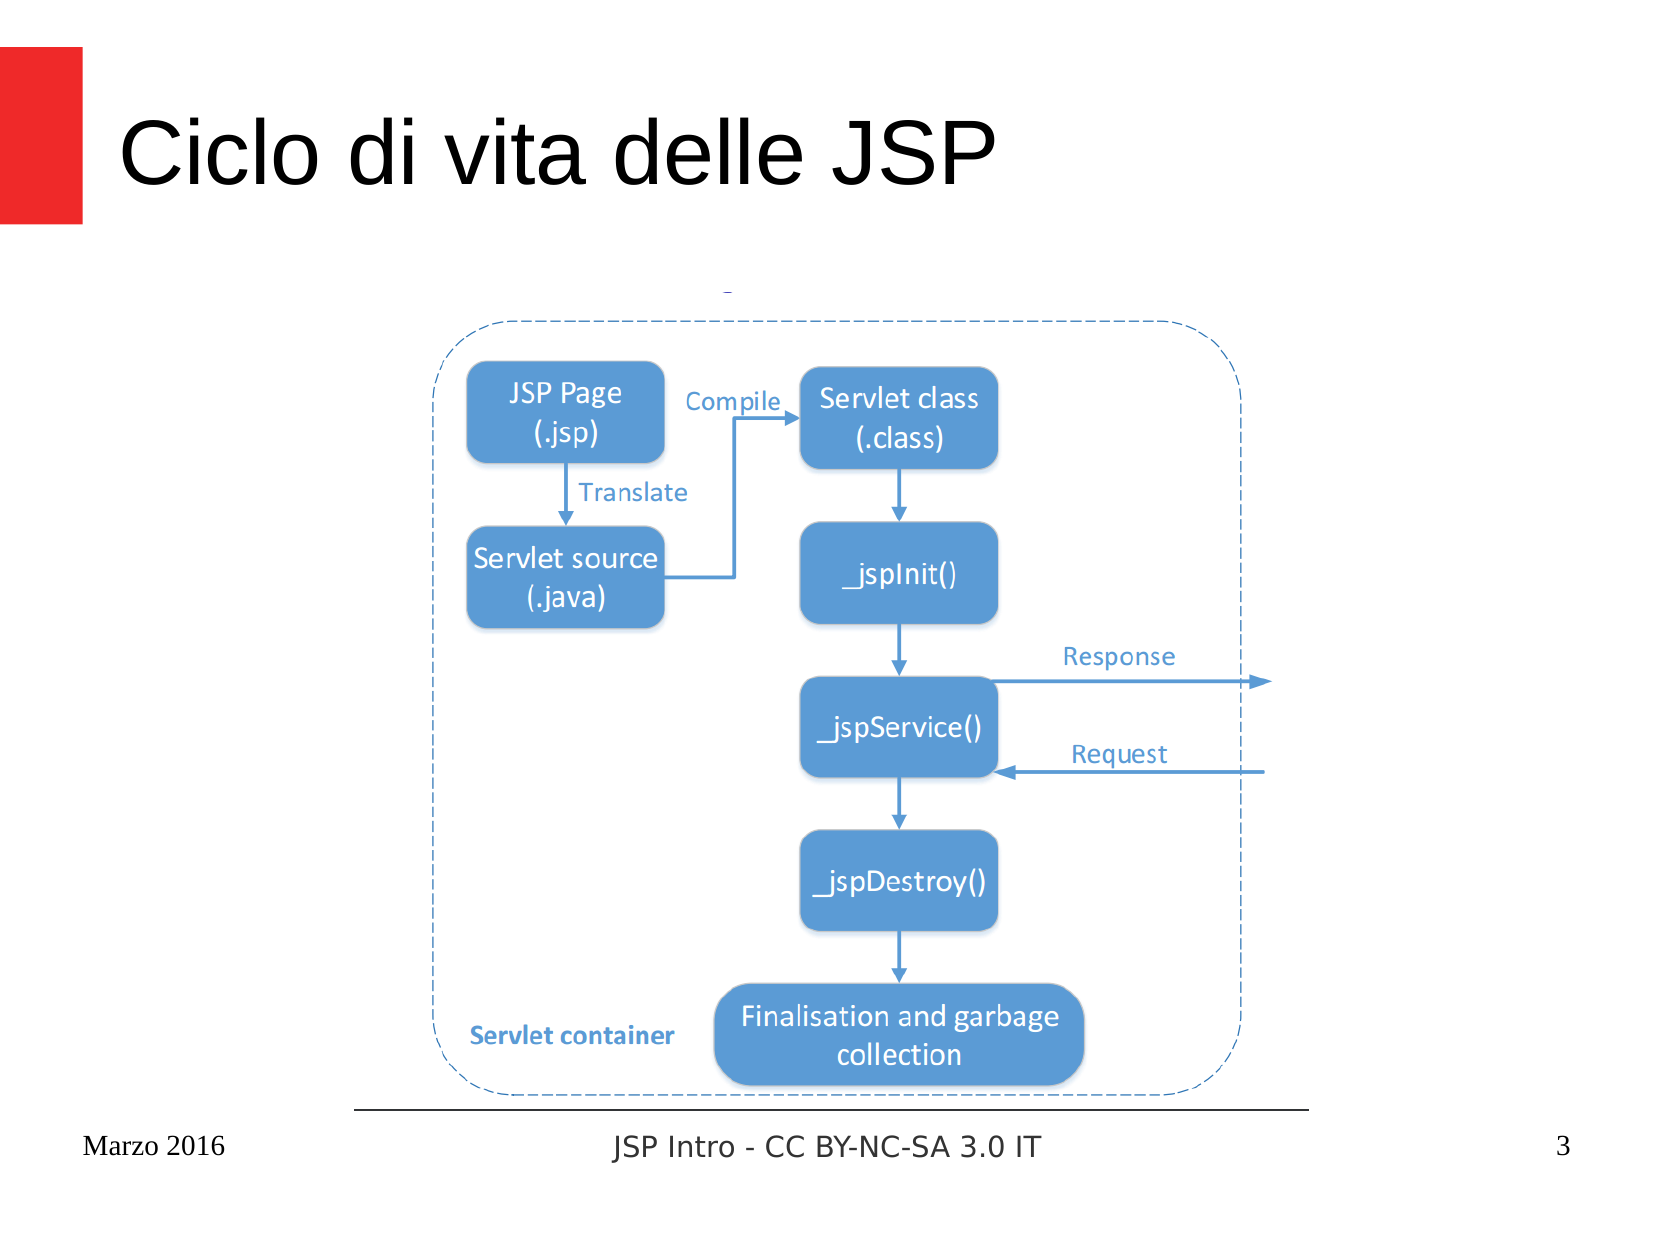

# Ciclo di vita delle JSP
Your Date Here
Your Footer Here
3